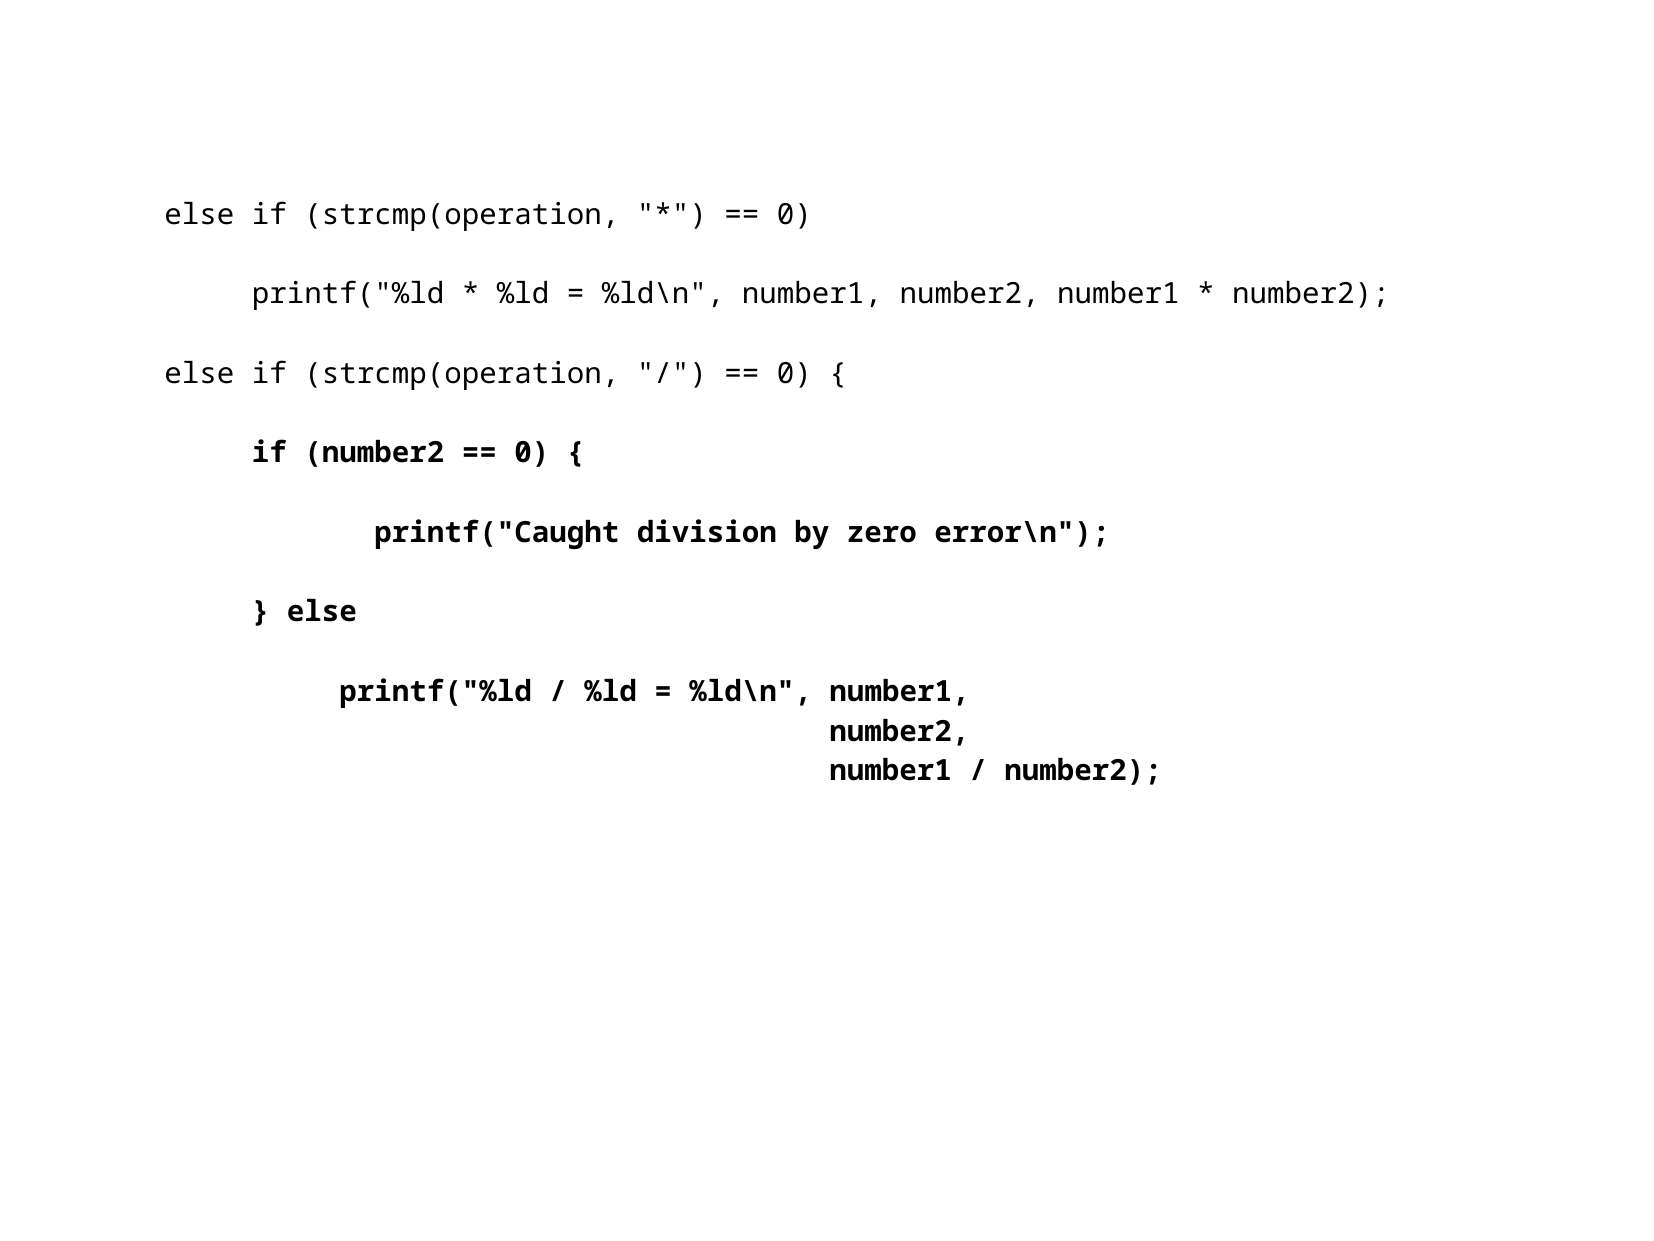

else if (strcmp(operation, "*") == 0)
 printf("%ld * %ld = %ld\n", number1, number2, number1 * number2);
else if (strcmp(operation, "/") == 0) {
 if (number2 == 0) {
 printf("Caught division by zero error\n");
 } else
 printf("%ld / %ld = %ld\n", number1,
 number2,
 number1 / number2);